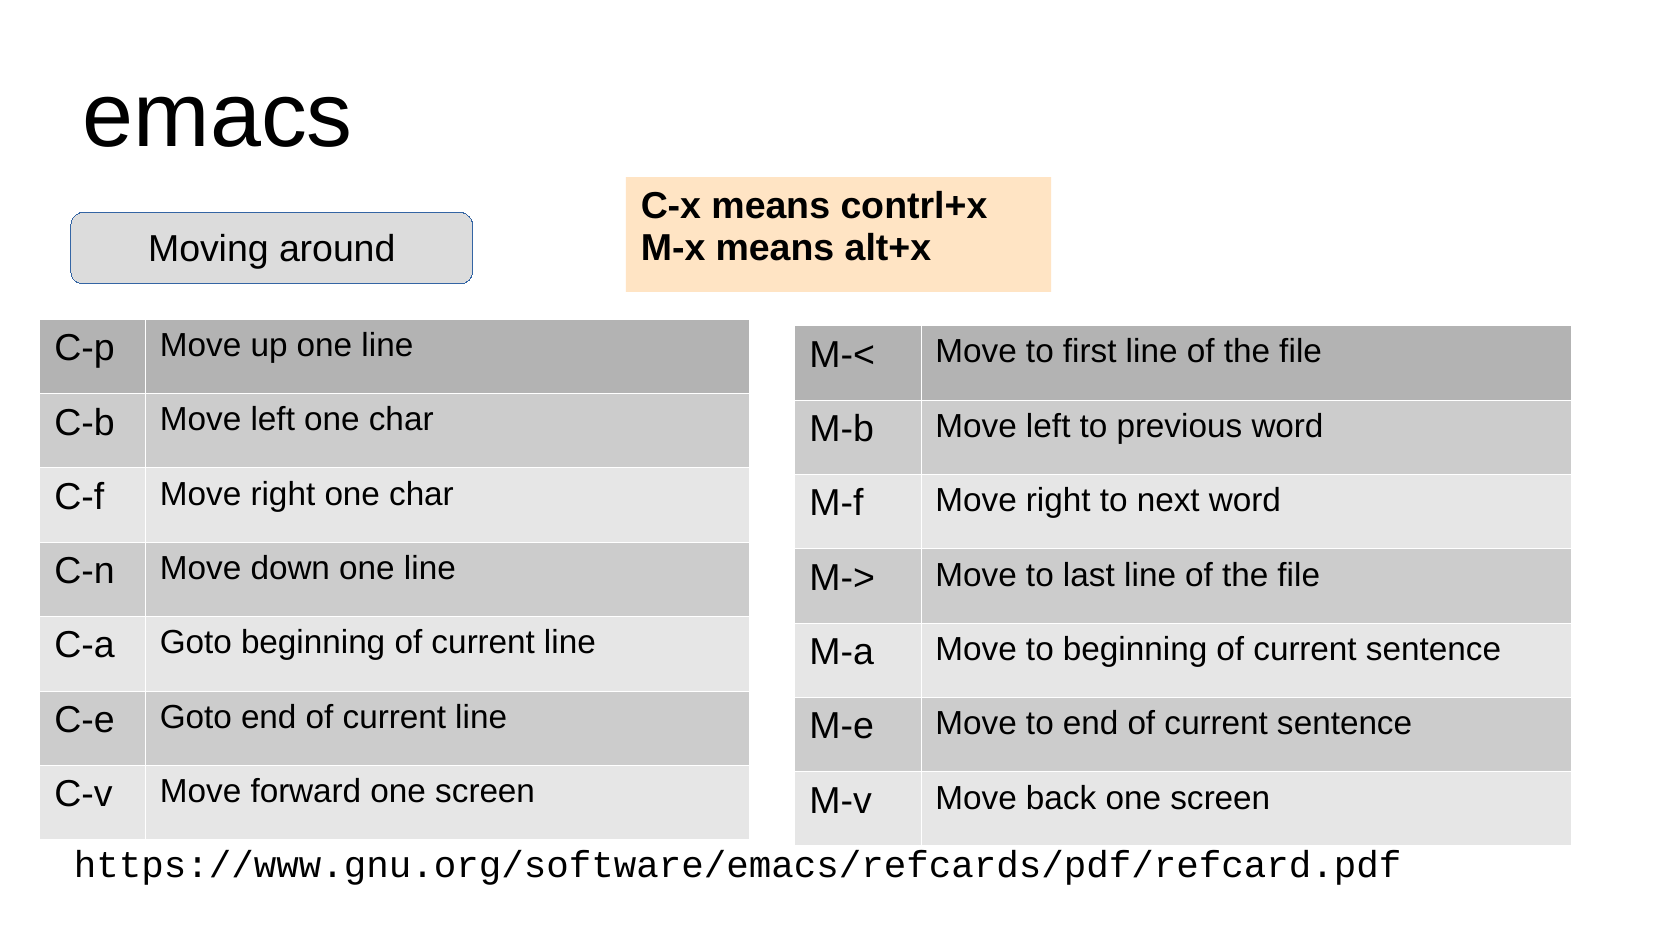

# emacs
C-x means contrl+x
M-x means alt+x
Moving around
| C-p | Move up one line |
| --- | --- |
| C-b | Move left one char |
| C-f | Move right one char |
| C-n | Move down one line |
| C-a | Goto beginning of current line |
| C-e | Goto end of current line |
| C-v | Move forward one screen |
| M-< | Move to first line of the file |
| --- | --- |
| M-b | Move left to previous word |
| M-f | Move right to next word |
| M-> | Move to last line of the file |
| M-a | Move to beginning of current sentence |
| M-e | Move to end of current sentence |
| M-v | Move back one screen |
https://www.gnu.org/software/emacs/refcards/pdf/refcard.pdf